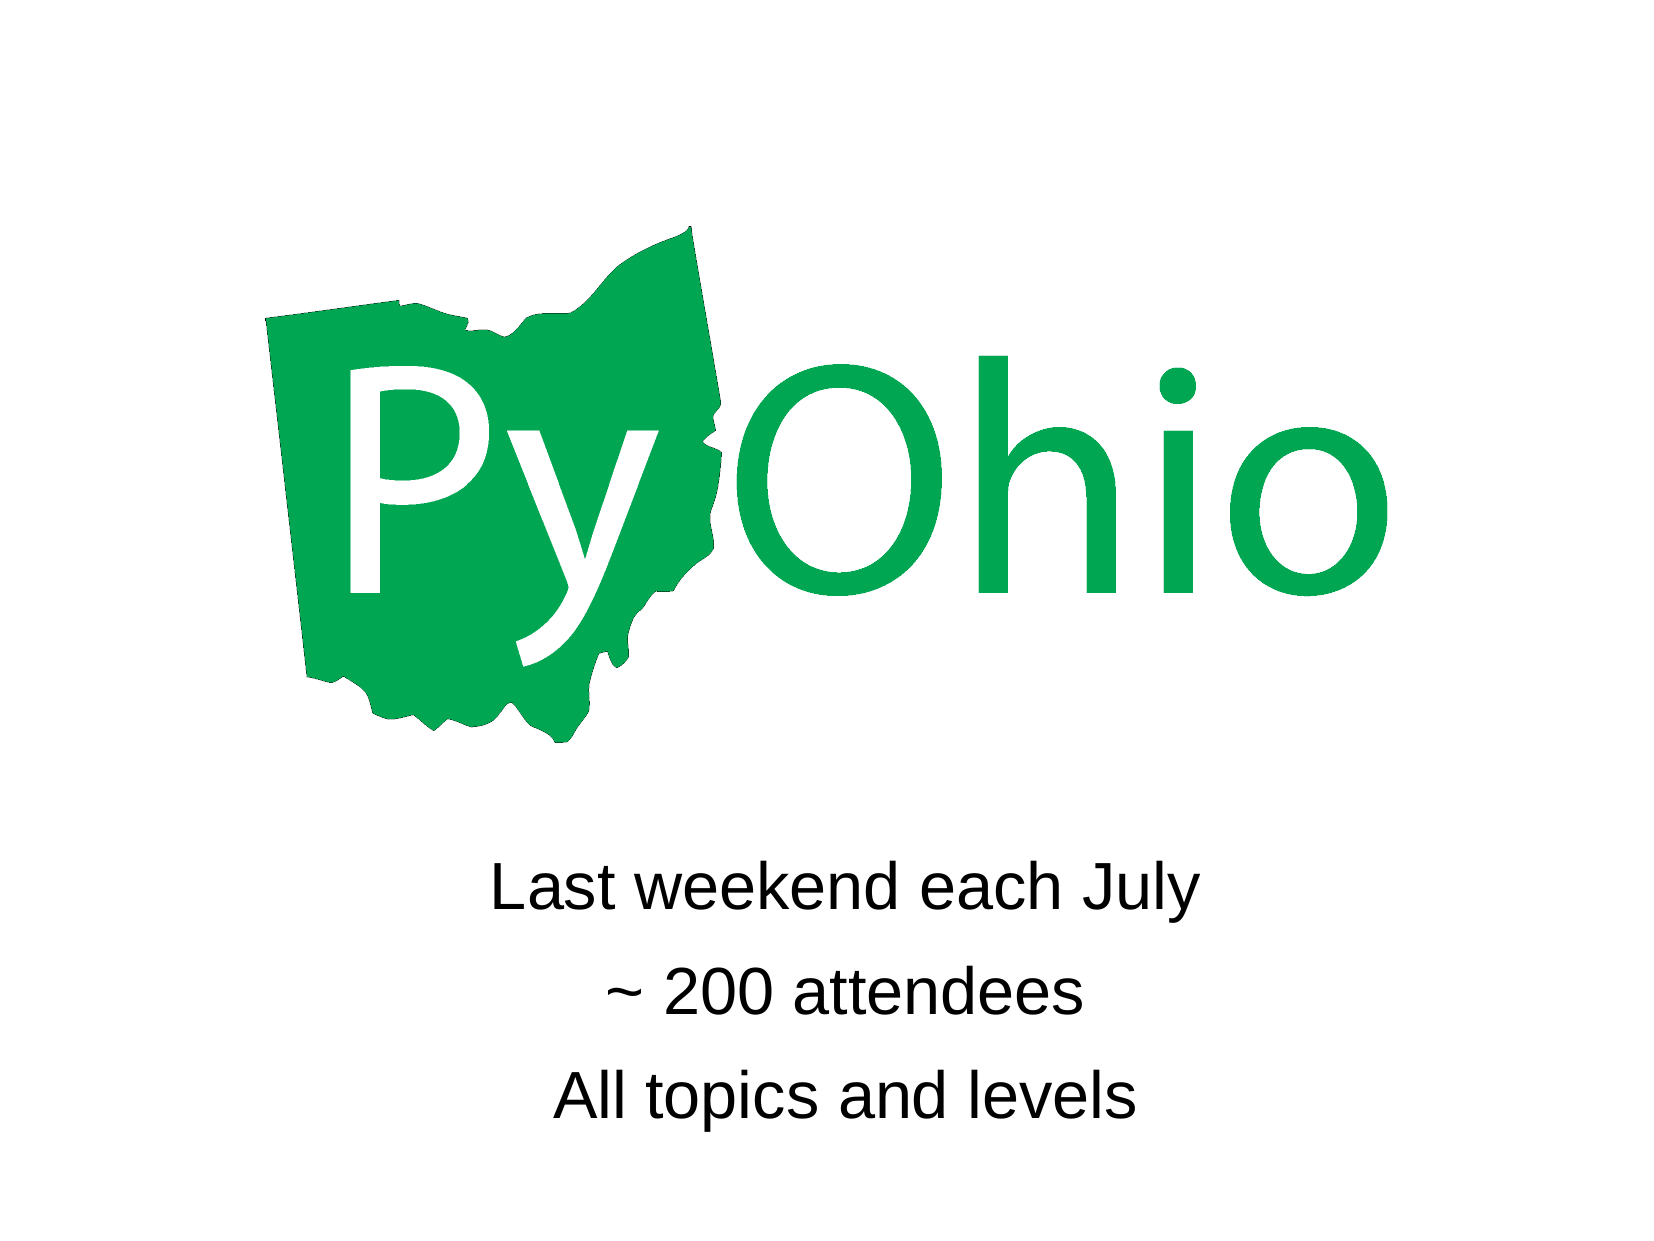

# Last weekend each July
~ 200 attendees
All topics and levels